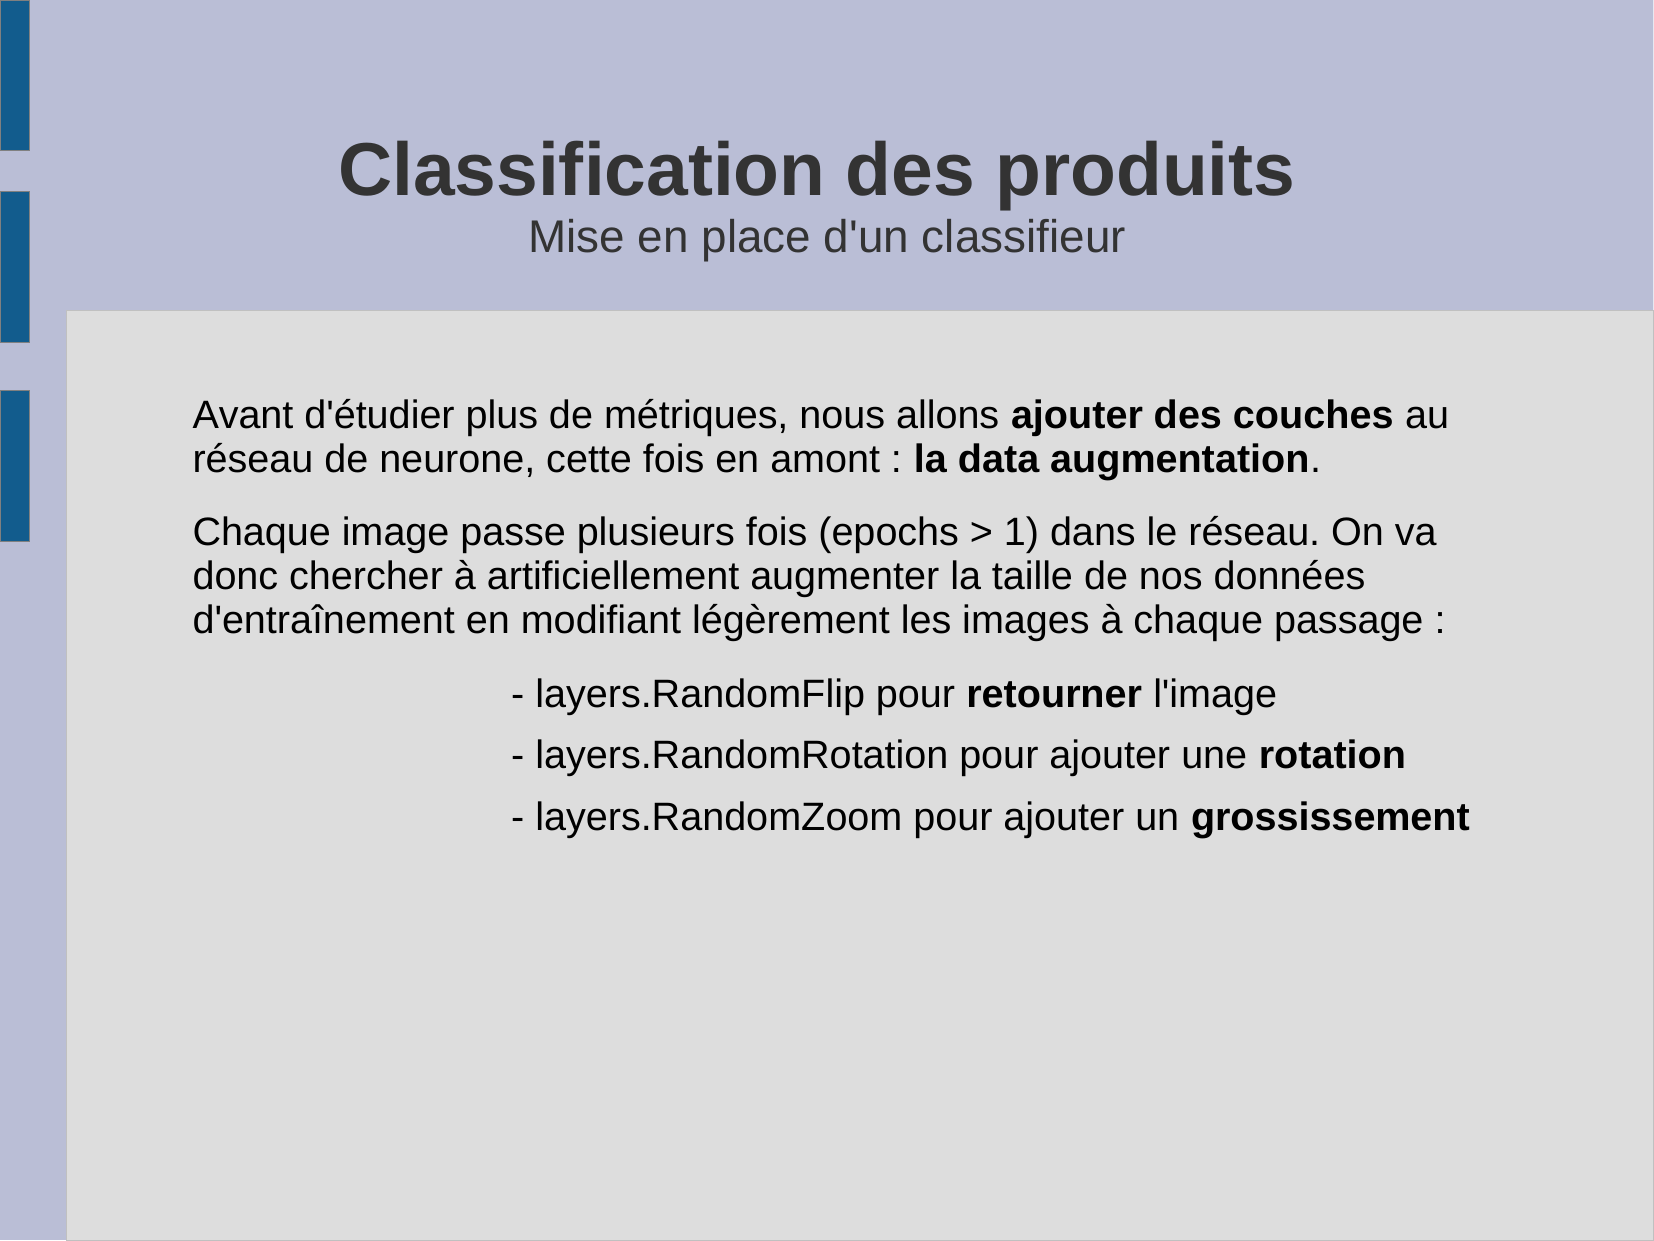

# Classification des produits Mise en place d'un classifieur
Avant d'étudier plus de métriques, nous allons ajouter des couches au réseau de neurone, cette fois en amont : la data augmentation.
Chaque image passe plusieurs fois (epochs > 1) dans le réseau. On va donc chercher à artificiellement augmenter la taille de nos données d'entraînement en modifiant légèrement les images à chaque passage :
- layers.RandomFlip pour retourner l'image
- layers.RandomRotation pour ajouter une rotation
- layers.RandomZoom pour ajouter un grossissement